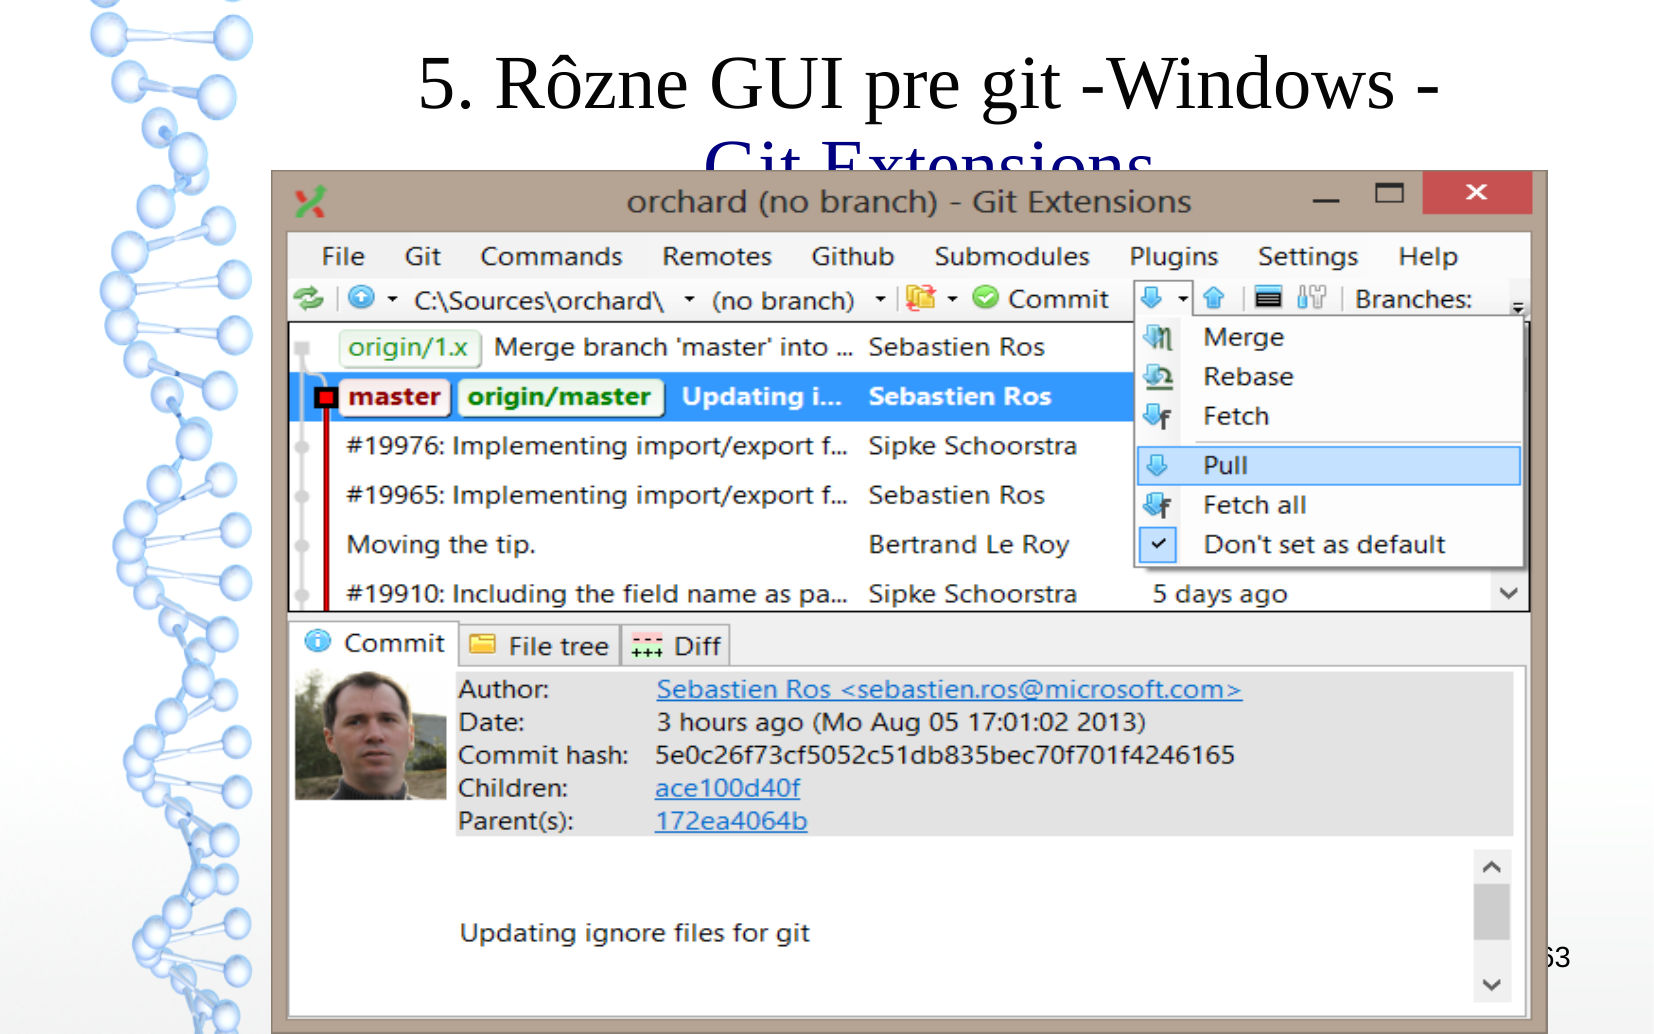

# 5. Rôzne GUI pre git -Windows -Git Extensions
63